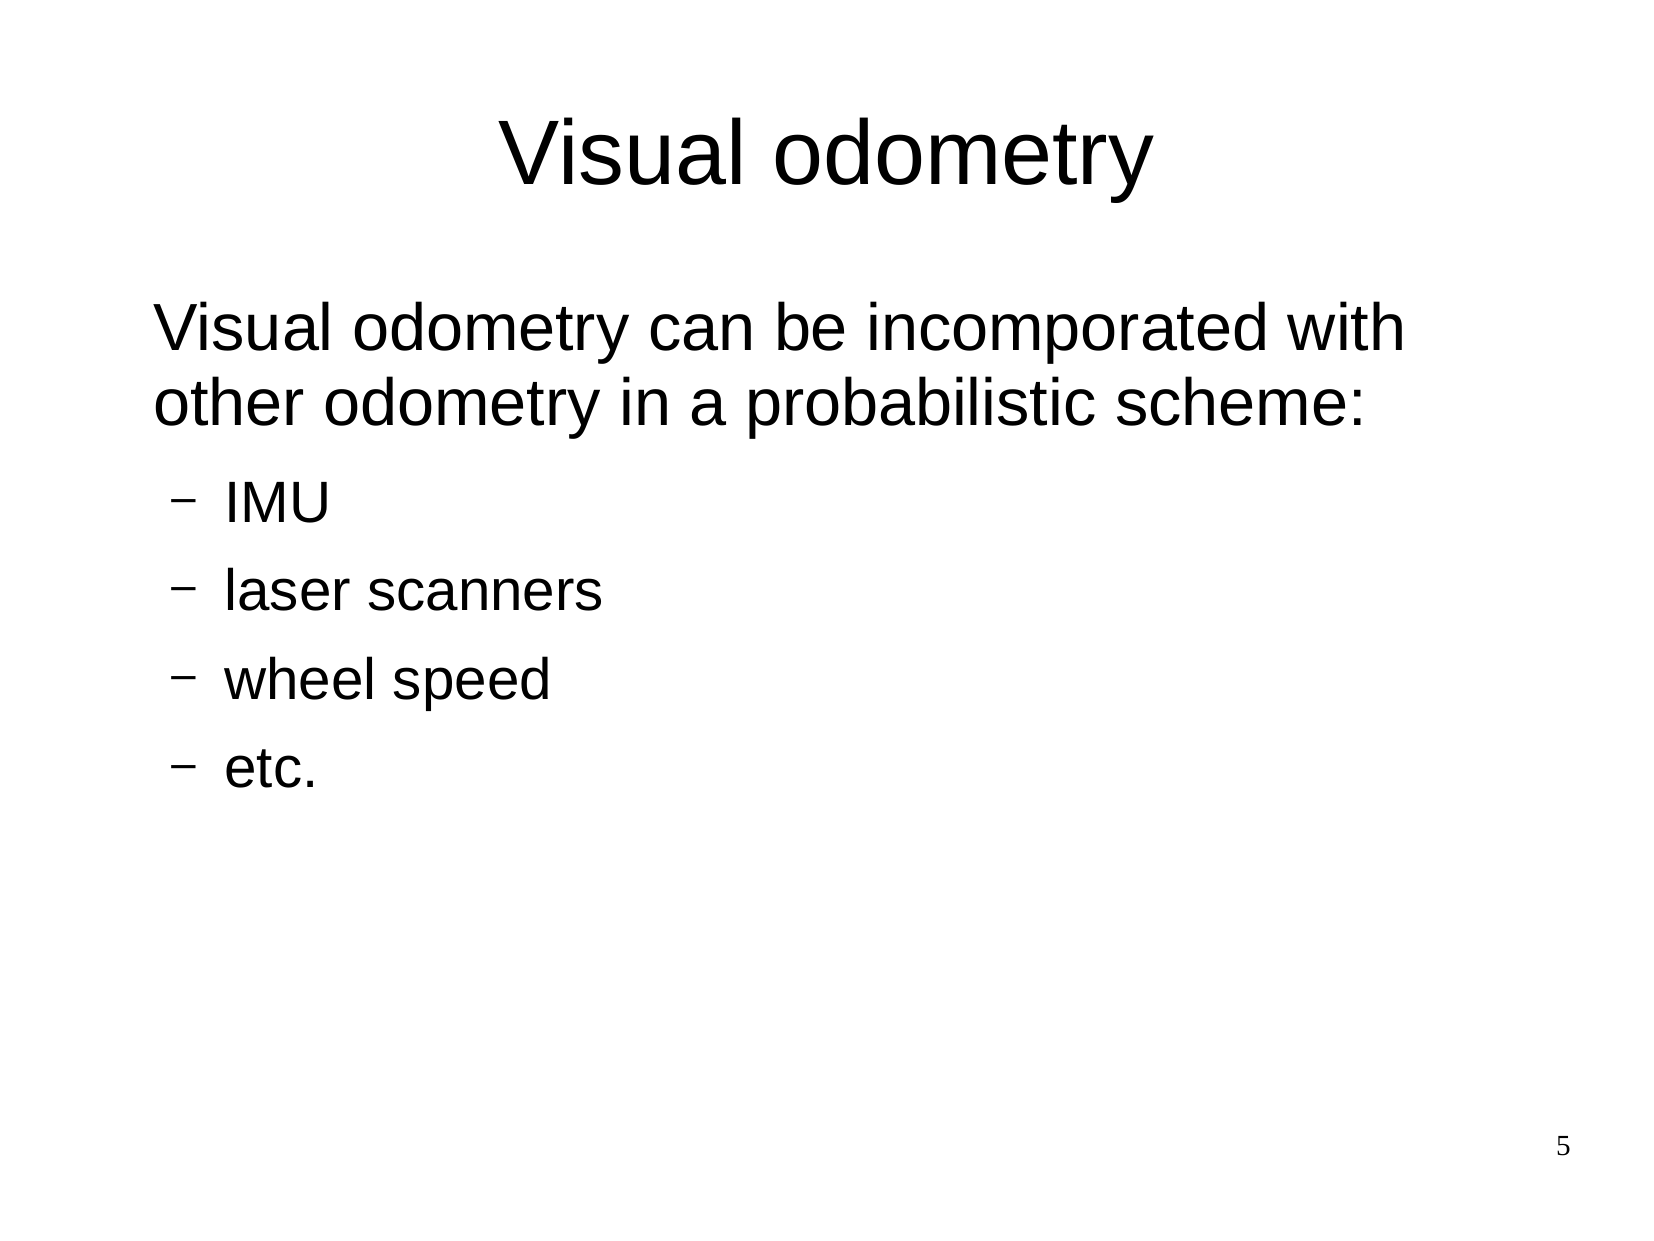

# Visual odometry
Visual odometry can be incomporated with other odometry in a probabilistic scheme:
IMU
laser scanners
wheel speed
etc.
5